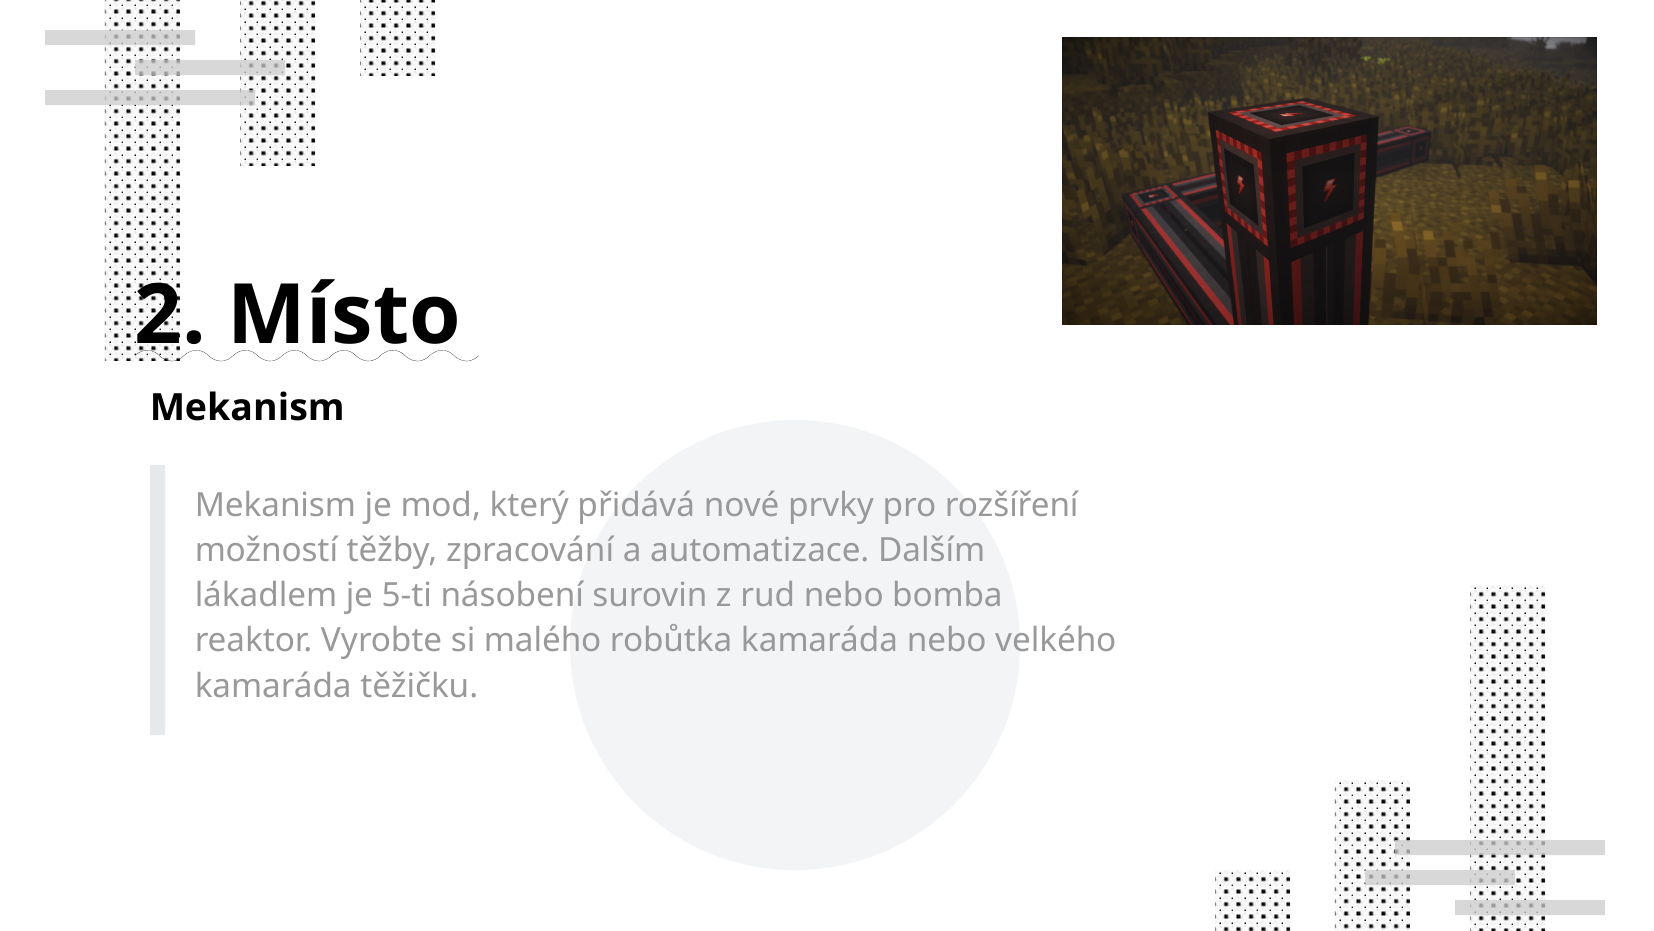

2. Místo
Mekanism
Mekanism je mod, který přidává nové prvky pro rozšíření možností těžby, zpracování a automatizace. Dalším lákadlem je 5-ti násobení surovin z rud nebo bomba reaktor. Vyrobte si malého robůtka kamaráda nebo velkého kamaráda těžičku.